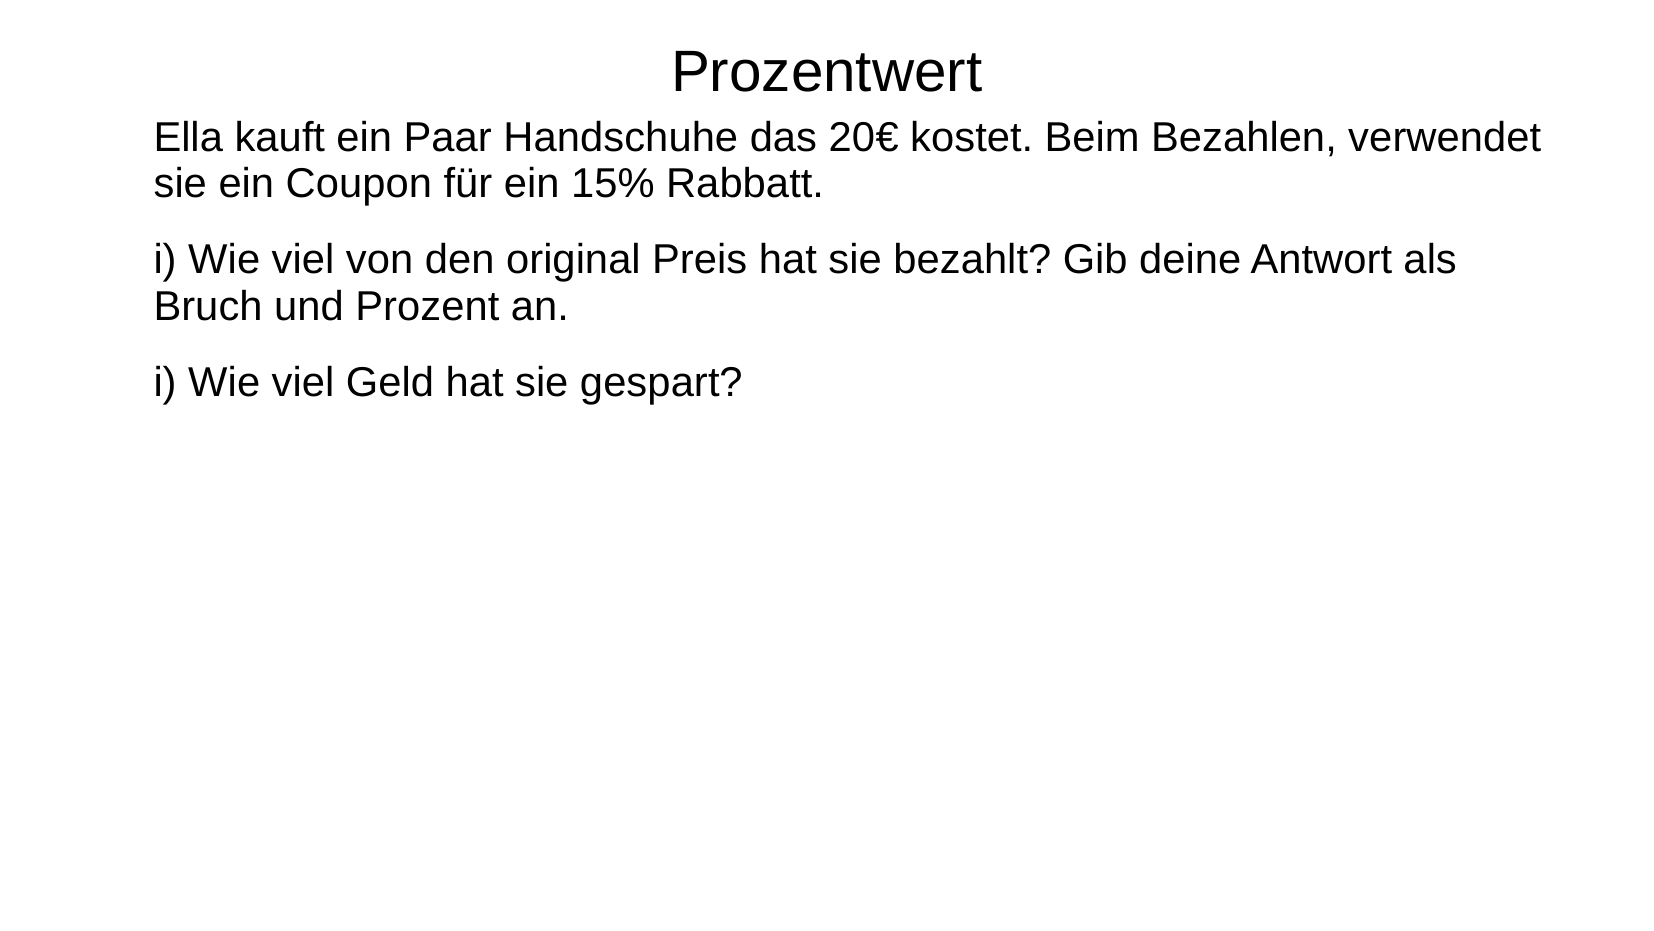

# Prozentwert
Ella kauft ein Paar Handschuhe das 20€ kostet. Beim Bezahlen, verwendet sie ein Coupon für ein 15% Rabbatt.
i) Wie viel von den original Preis hat sie bezahlt? Gib deine Antwort als Bruch und Prozent an.
i) Wie viel Geld hat sie gespart?